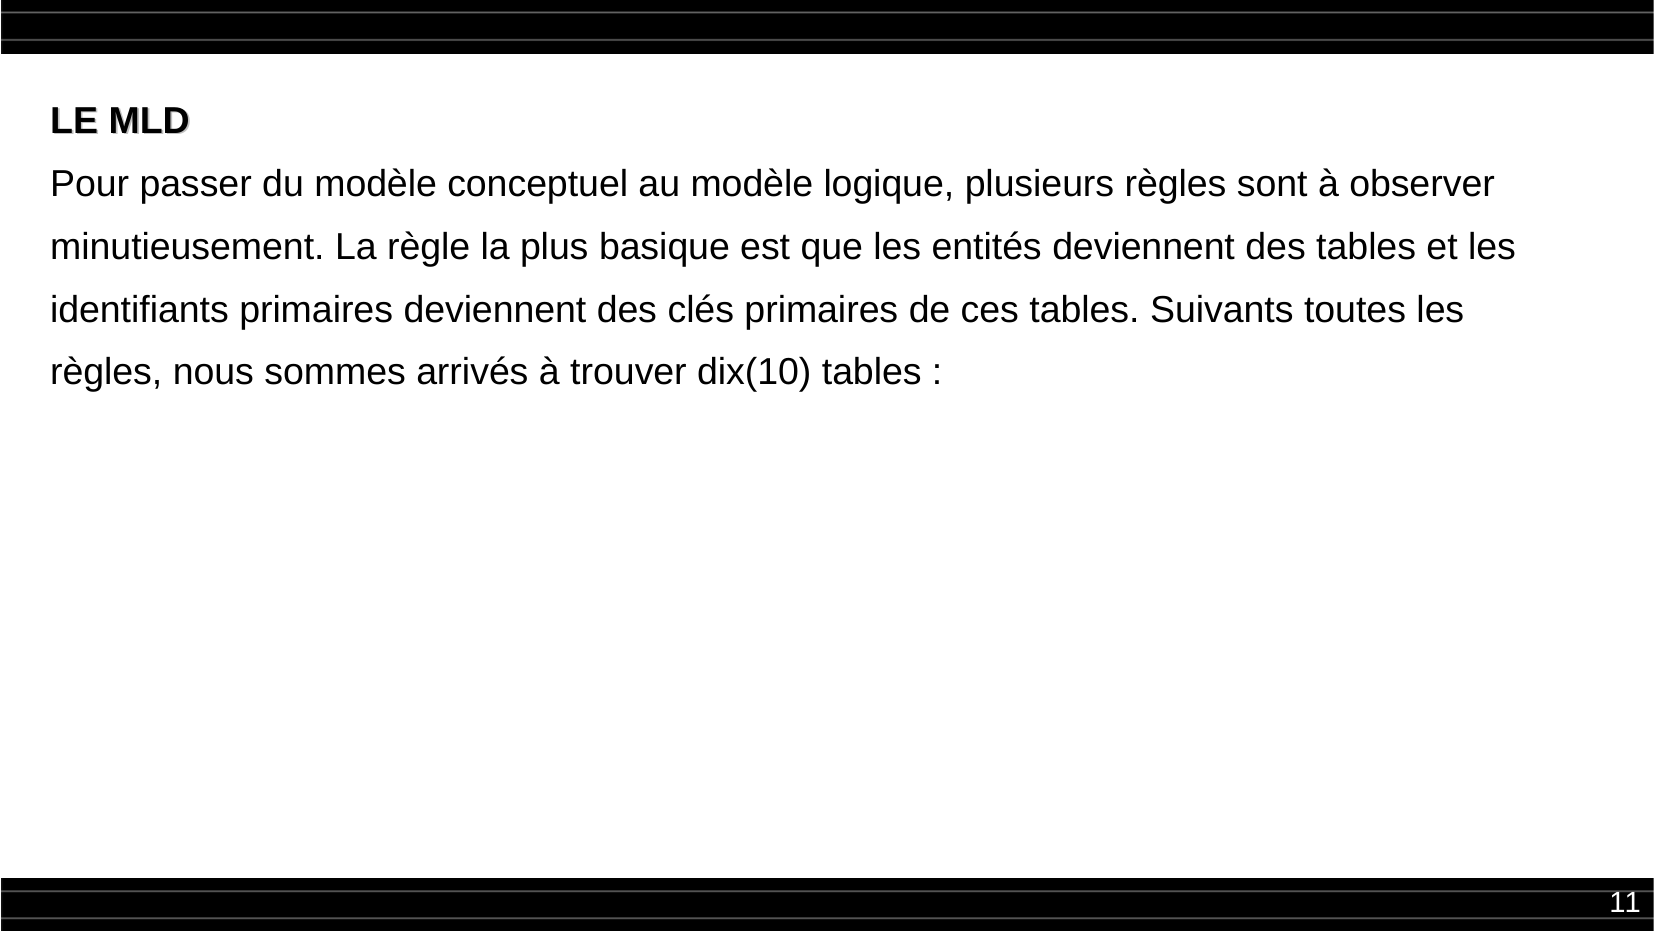

LE MLD
Pour passer du modèle conceptuel au modèle logique, plusieurs règles sont à observer
minutieusement. La règle la plus basique est que les entités deviennent des tables et les
identifiants primaires deviennent des clés primaires de ces tables. Suivants toutes les
règles, nous sommes arrivés à trouver dix(10) tables :